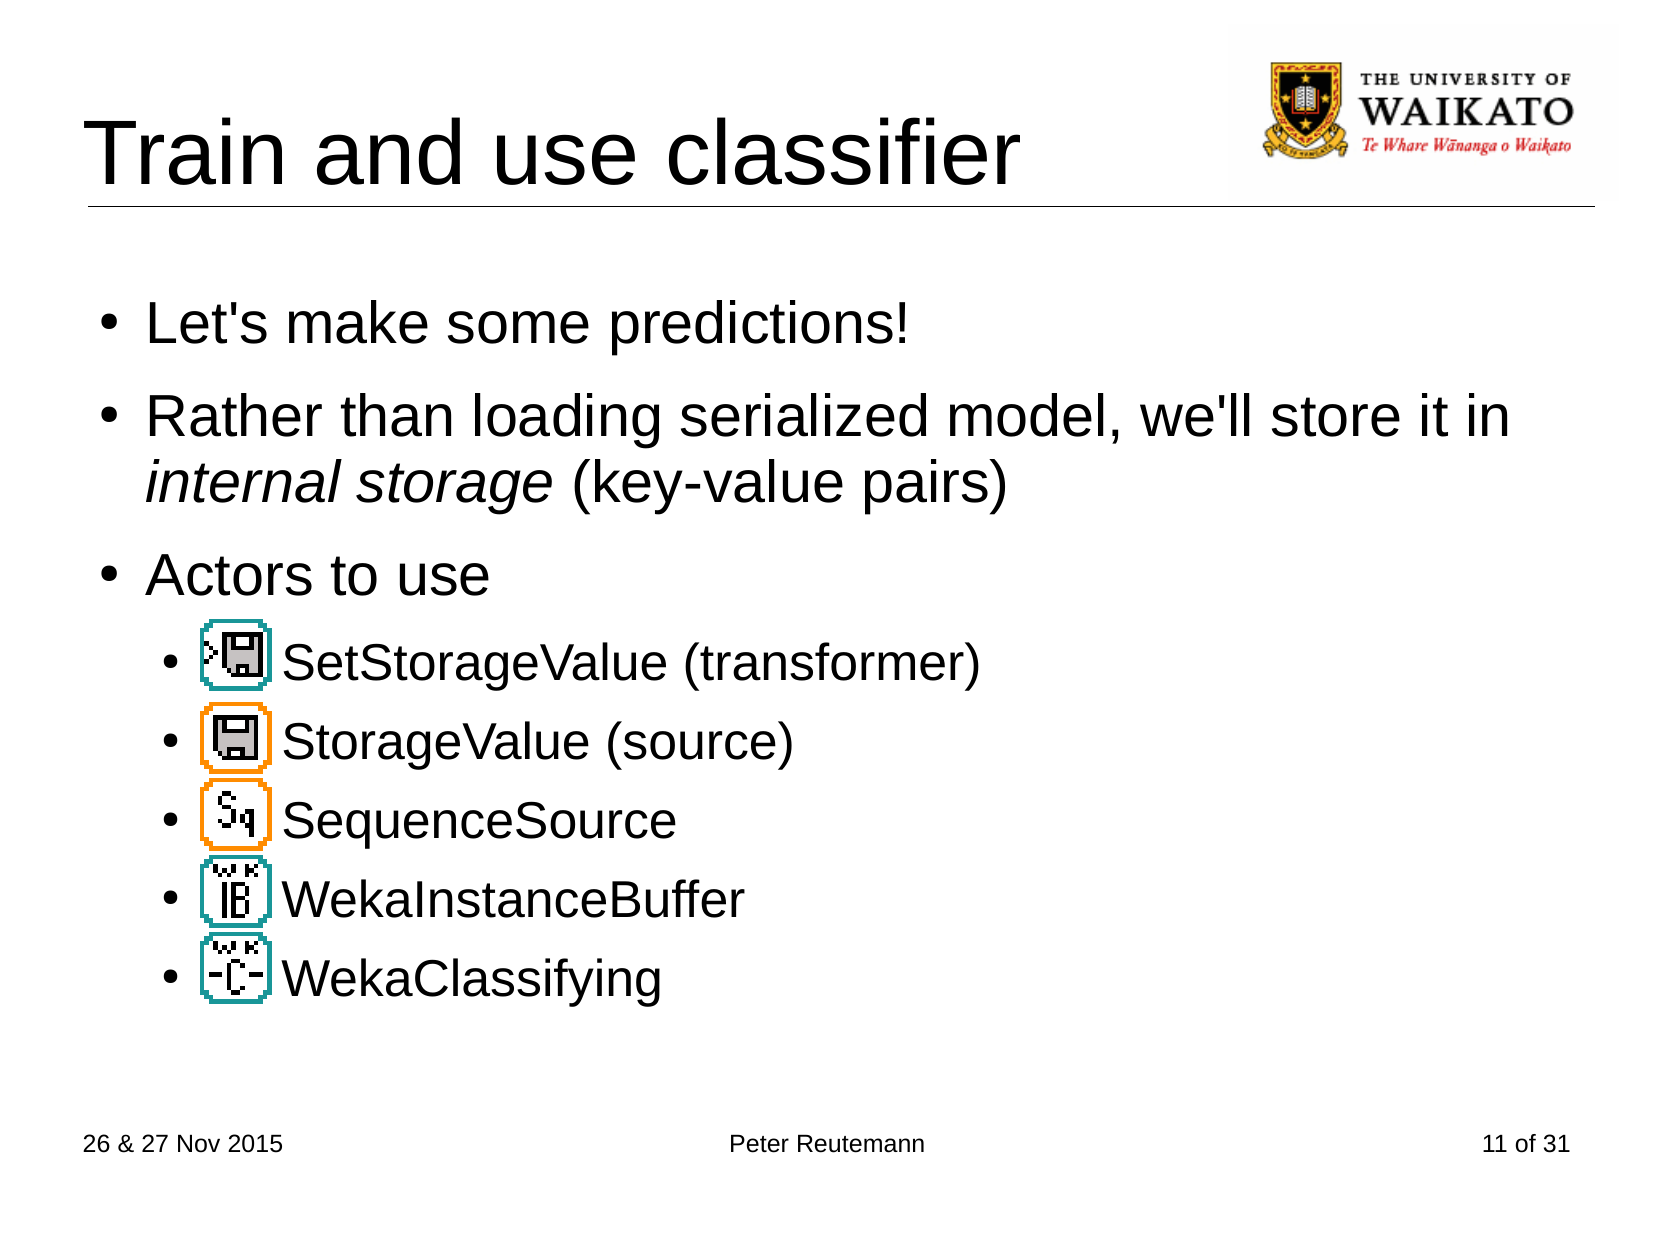

# Train and use classifier
Let's make some predictions!
Rather than loading serialized model, we'll store it in internal storage (key-value pairs)
Actors to use
 SetStorageValue (transformer)
 StorageValue (source)
 SequenceSource
 WekaInstanceBuffer
 WekaClassifying
26 & 27 Nov 2015
Peter Reutemann
11